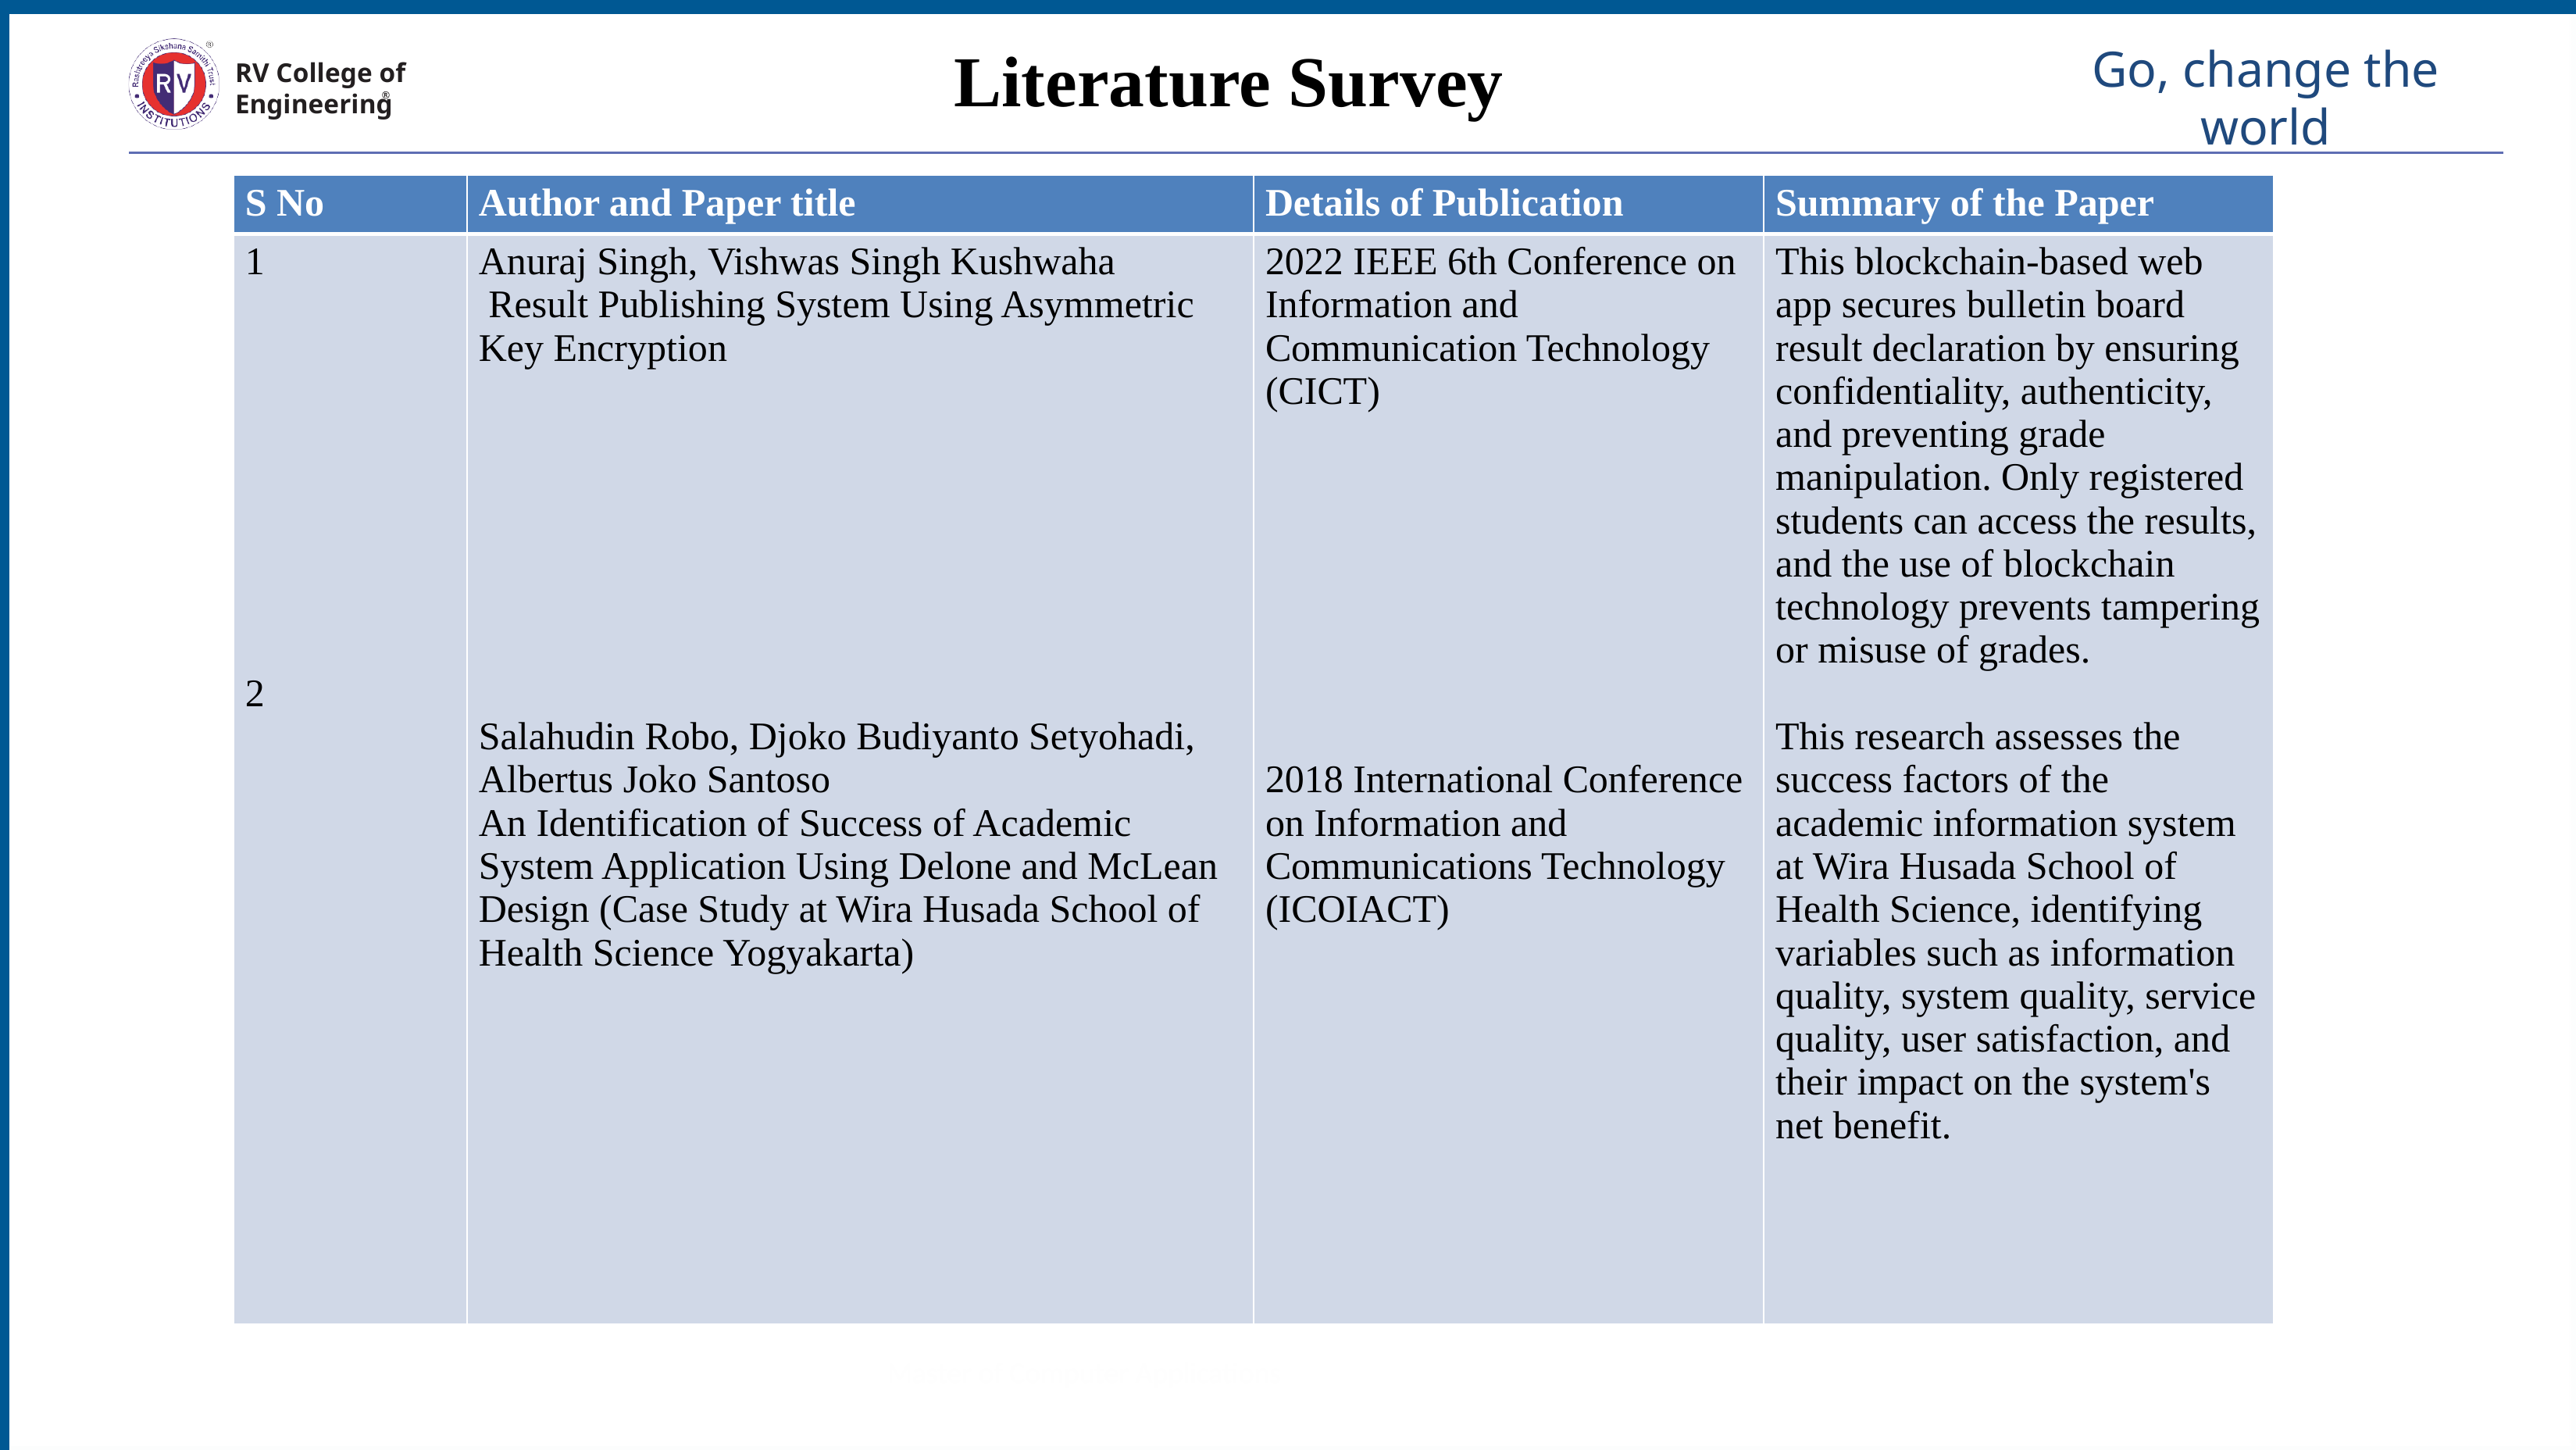

Literature Survey
# Go, change the world
RV College of
Engineering
| S No | Author and Paper title | Details of Publication | Summary of the Paper |
| --- | --- | --- | --- |
| 1 2 | Anuraj Singh, Vishwas Singh Kushwaha Result Publishing System Using Asymmetric Key Encryption Salahudin Robo, Djoko Budiyanto Setyohadi, Albertus Joko Santoso An Identification of Success of Academic System Application Using Delone and McLean Design (Case Study at Wira Husada School of Health Science Yogyakarta) | 2022 IEEE 6th Conference on Information and Communication Technology (CICT) 2018 International Conference on Information and Communications Technology (ICOIACT) | This blockchain-based web app secures bulletin board result declaration by ensuring confidentiality, authenticity, and preventing grade manipulation. Only registered students can access the results, and the use of blockchain technology prevents tampering or misuse of grades. This research assesses the success factors of the academic information system at Wira Husada School of Health Science, identifying variables such as information quality, system quality, service quality, user satisfaction, and their impact on the system's net benefit. |